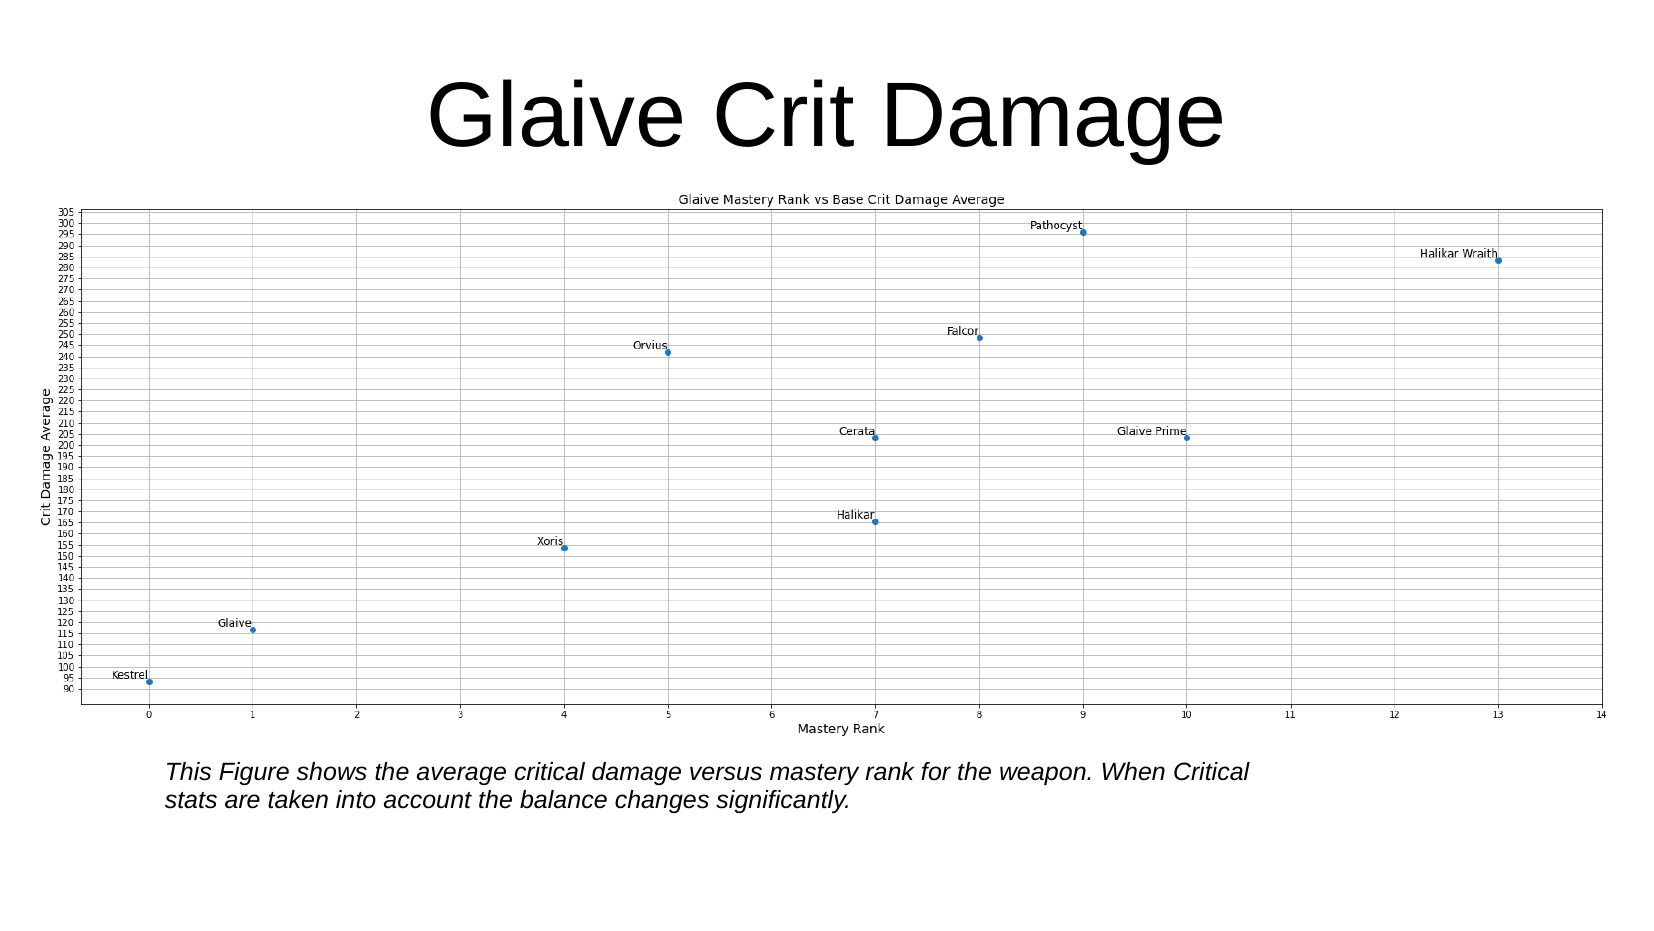

# Glaive Crit Damage
This Figure shows the average critical damage versus mastery rank for the weapon. When Critical stats are taken into account the balance changes significantly.